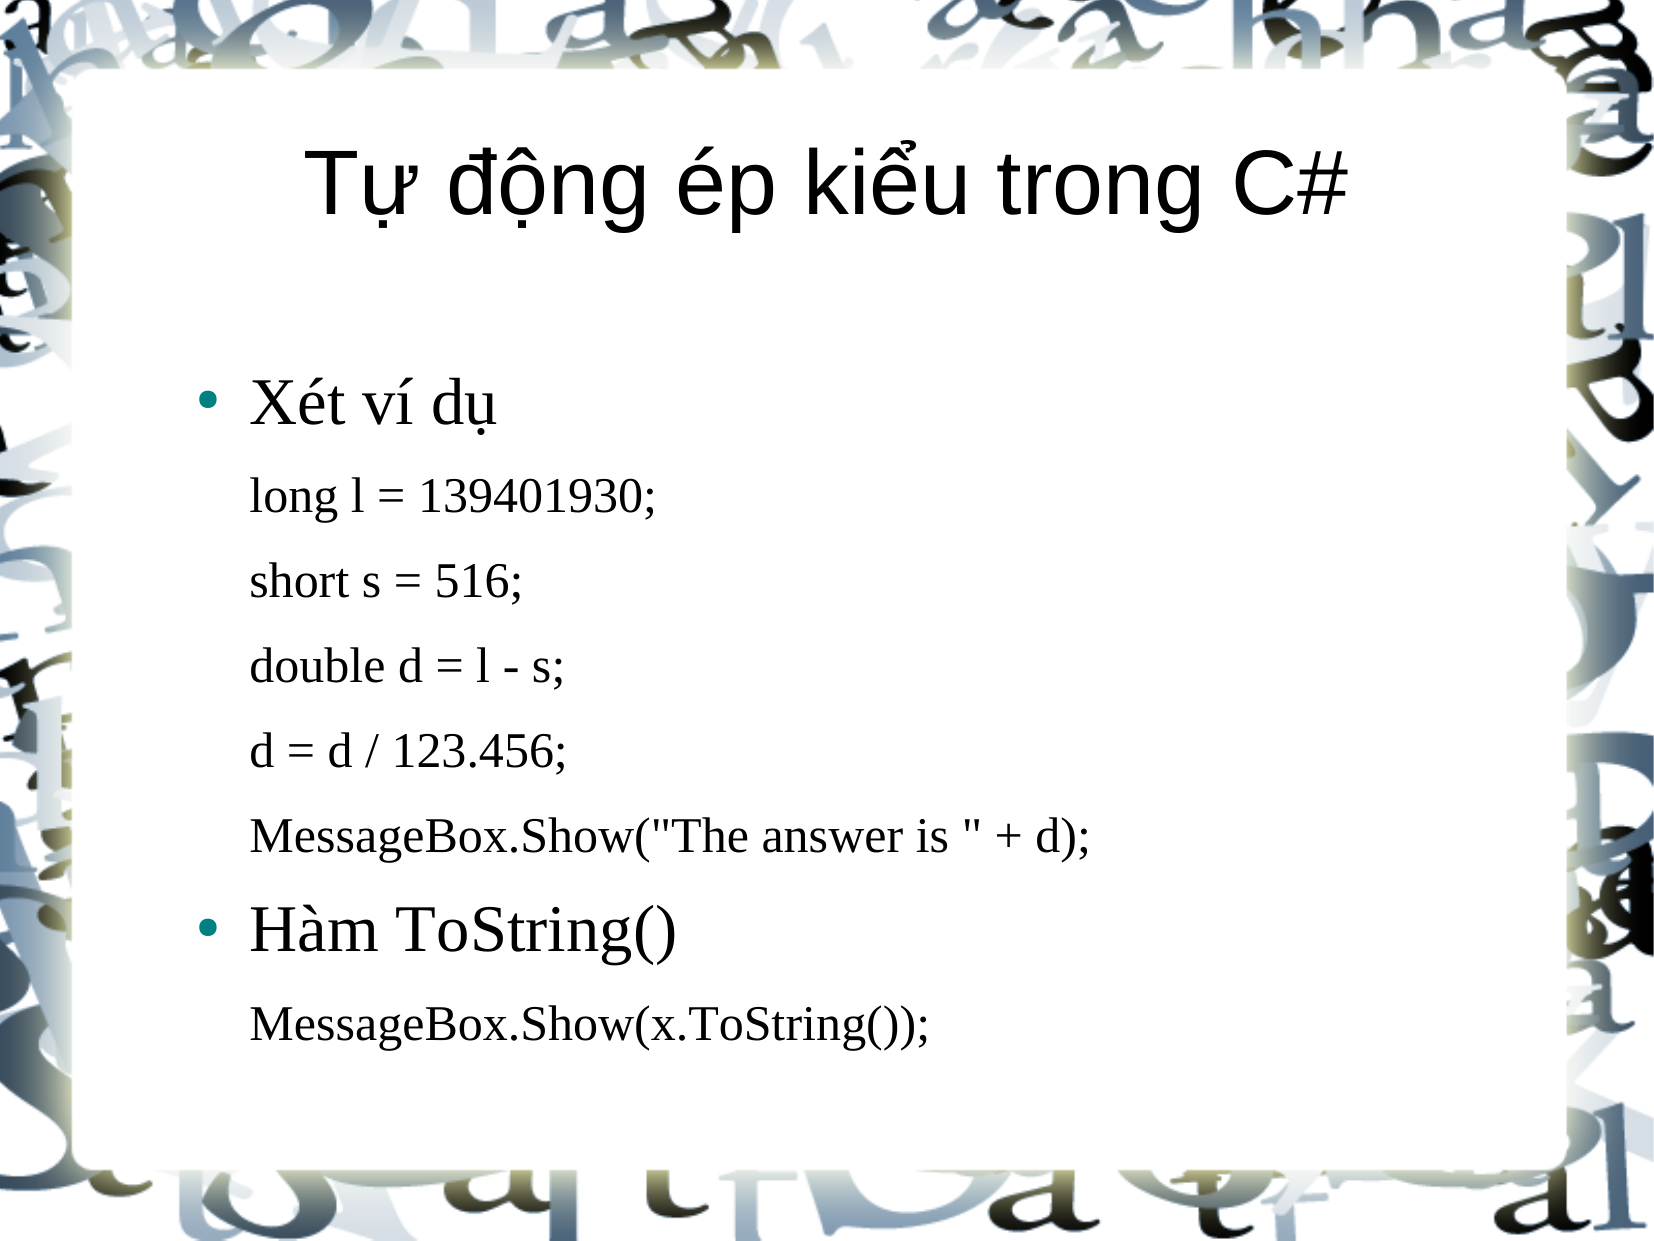

# Tự động ép kiểu trong C#
Xét ví dụ
long l = 139401930;
short s = 516;
double d = l - s;
d = d / 123.456;
MessageBox.Show("The answer is " + d);
Hàm ToString()
MessageBox.Show(x.ToString());